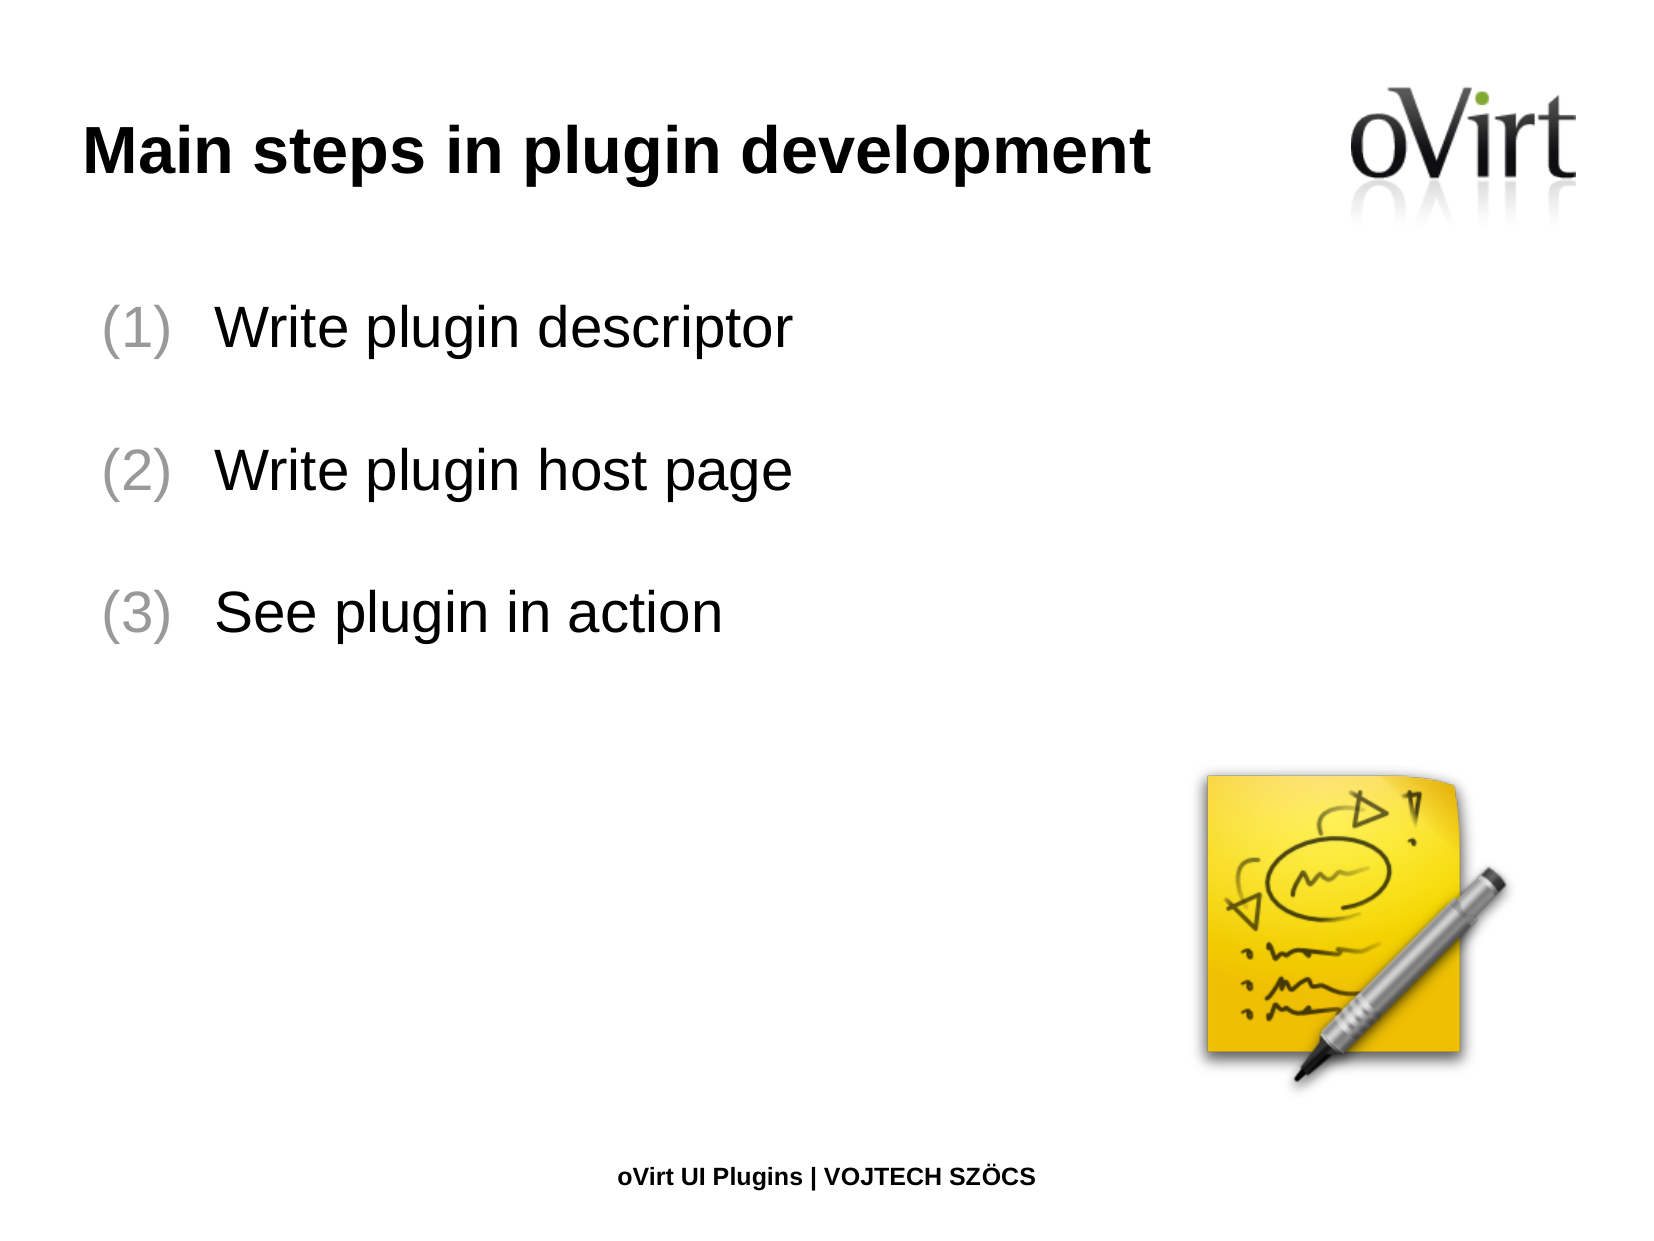

# Main steps in plugin development
Write plugin descriptor
Write plugin host page
See plugin in action